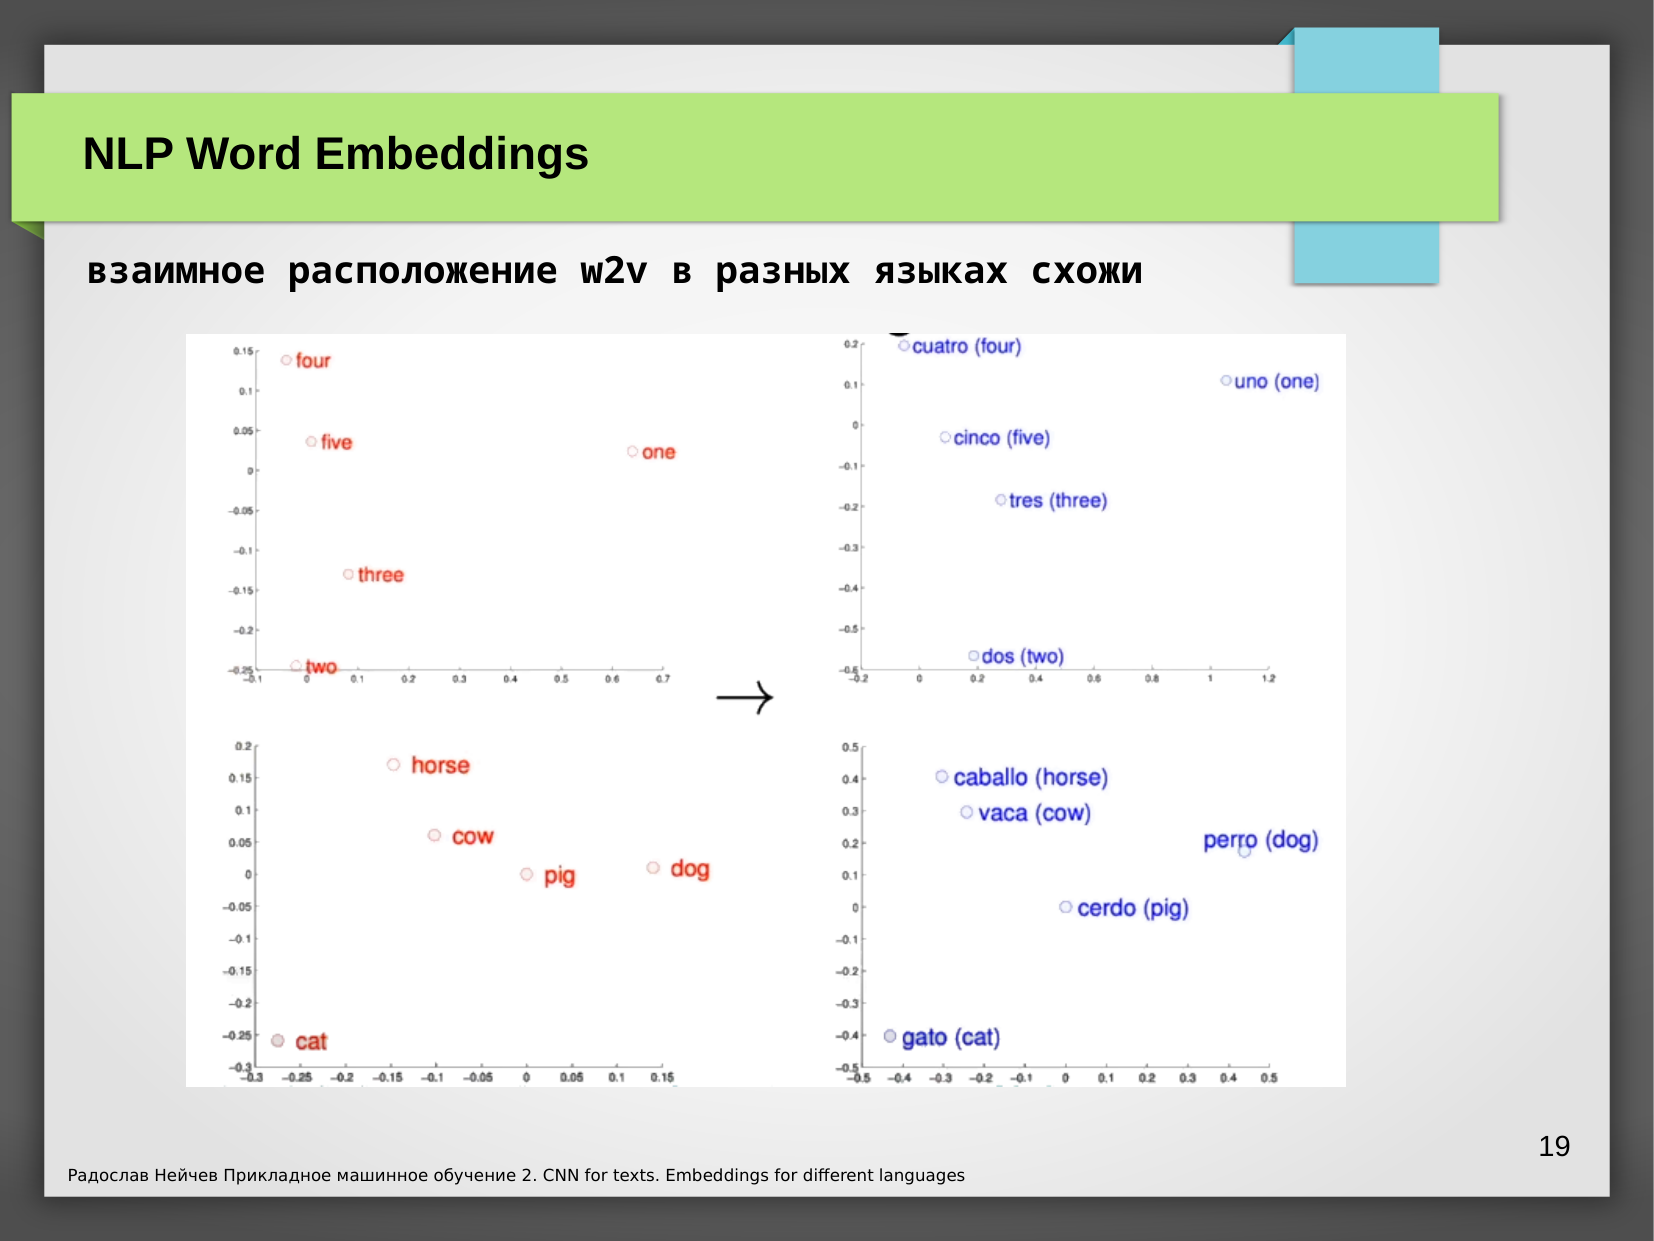

# NLP Word Embeddings
взаимное расположение w2v в разных языках схожи
19
Радослав Нейчев Прикладное машинное обучение 2. CNN for texts. Embeddings for different languages